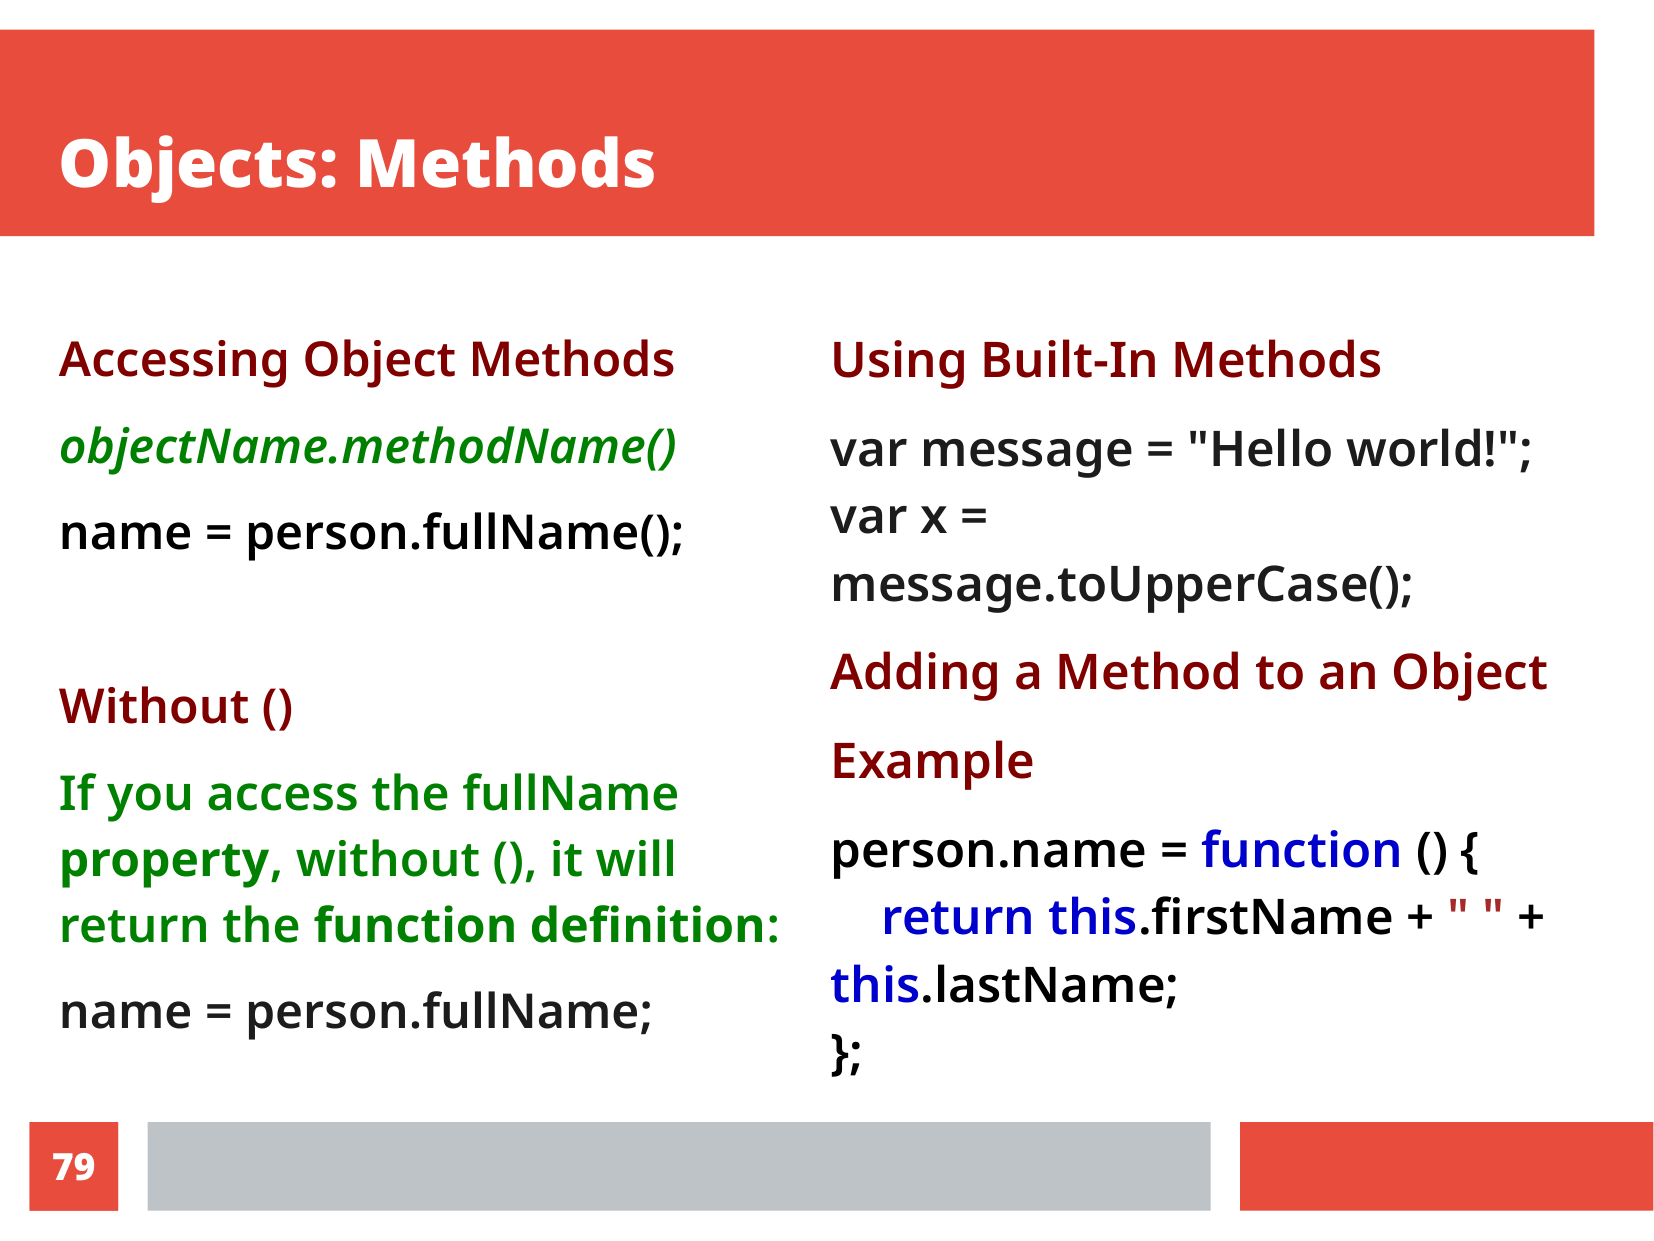

# Objects: Methods
Accessing Object Methods
objectName.methodName()
name = person.fullName();
Without ()
If you access the fullName property, without (), it will return the function definition:
name = person.fullName;
Using Built-In Methods
var message = "Hello world!";
var x = message.toUpperCase();
Adding a Method to an Object
Example
person.name = function () {
    return this.firstName + " " + this.lastName;
};
79